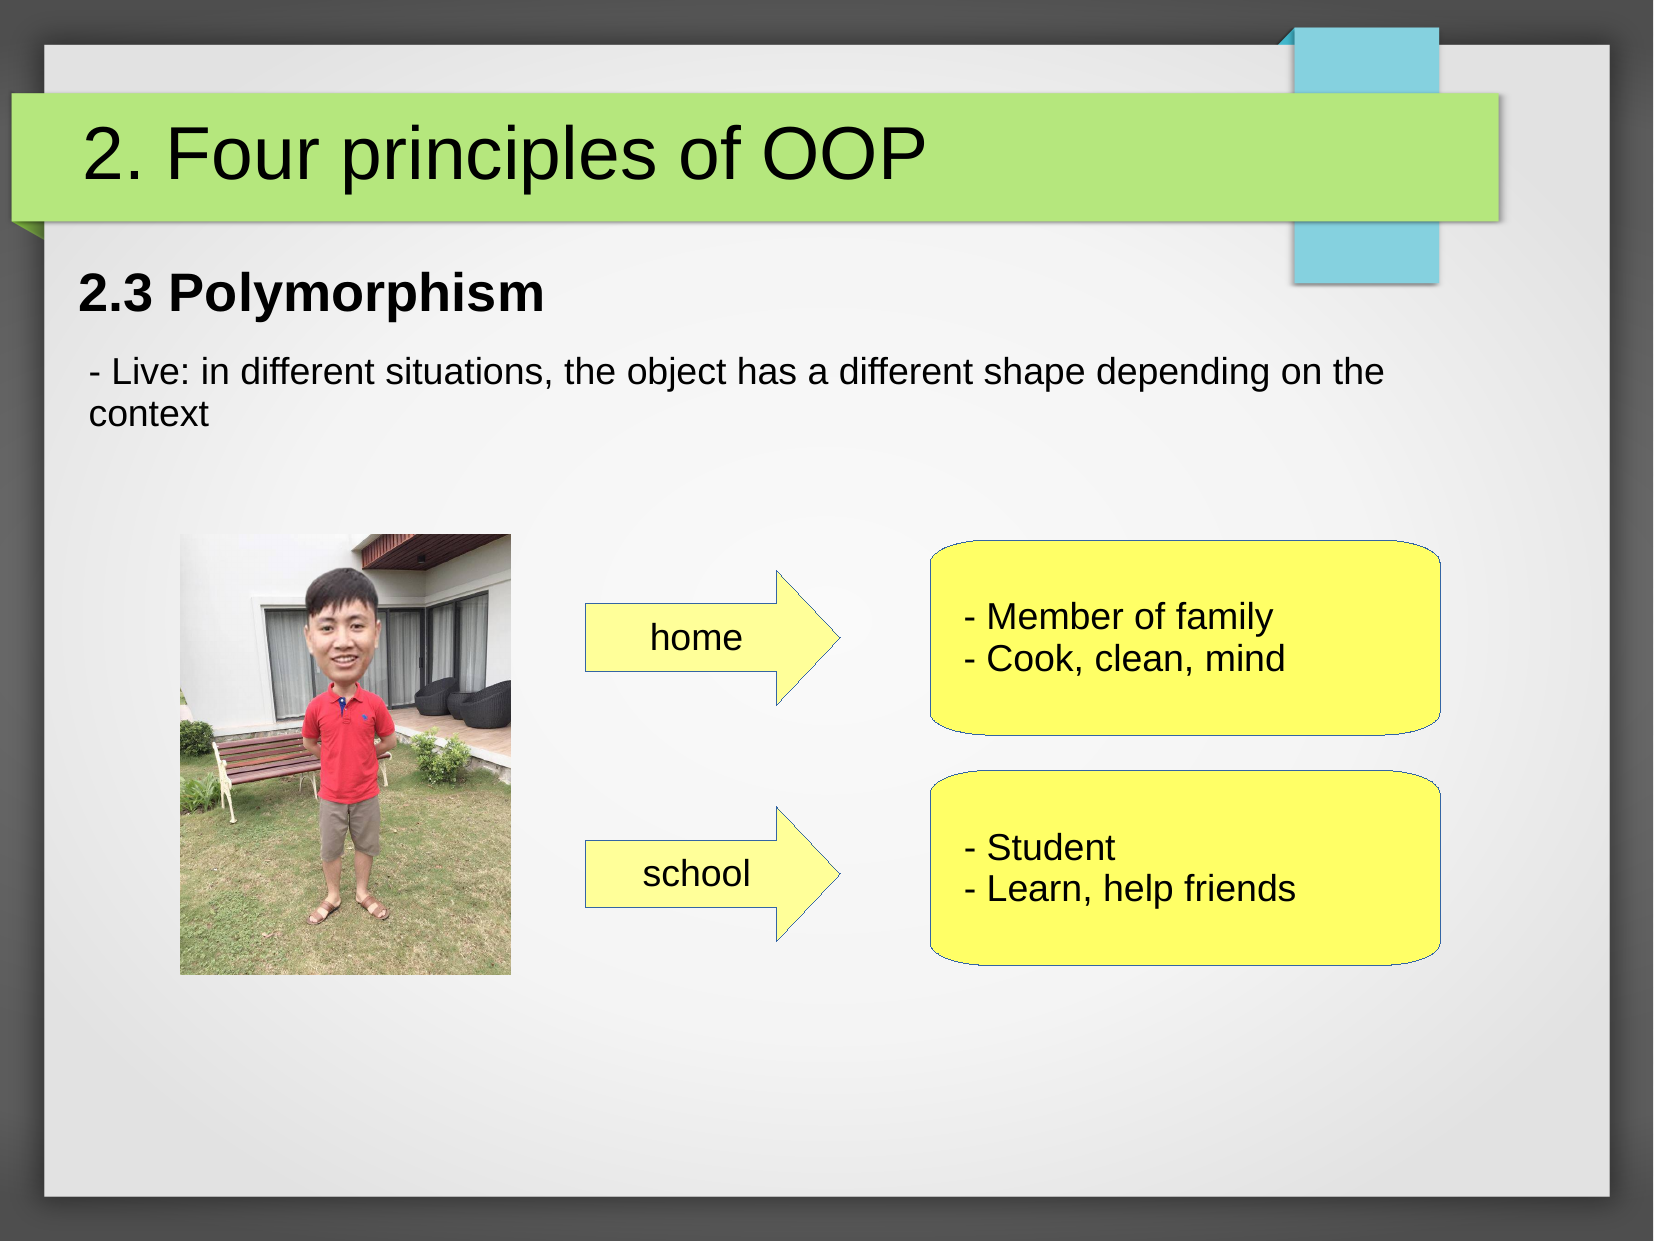

# 2. Four principles of OOP
2.3 Polymorphism
- Live: in different situations, the object has a different shape depending on the context
- Member of family
- Cook, clean, mind
home
- Student
- Learn, help friends
school